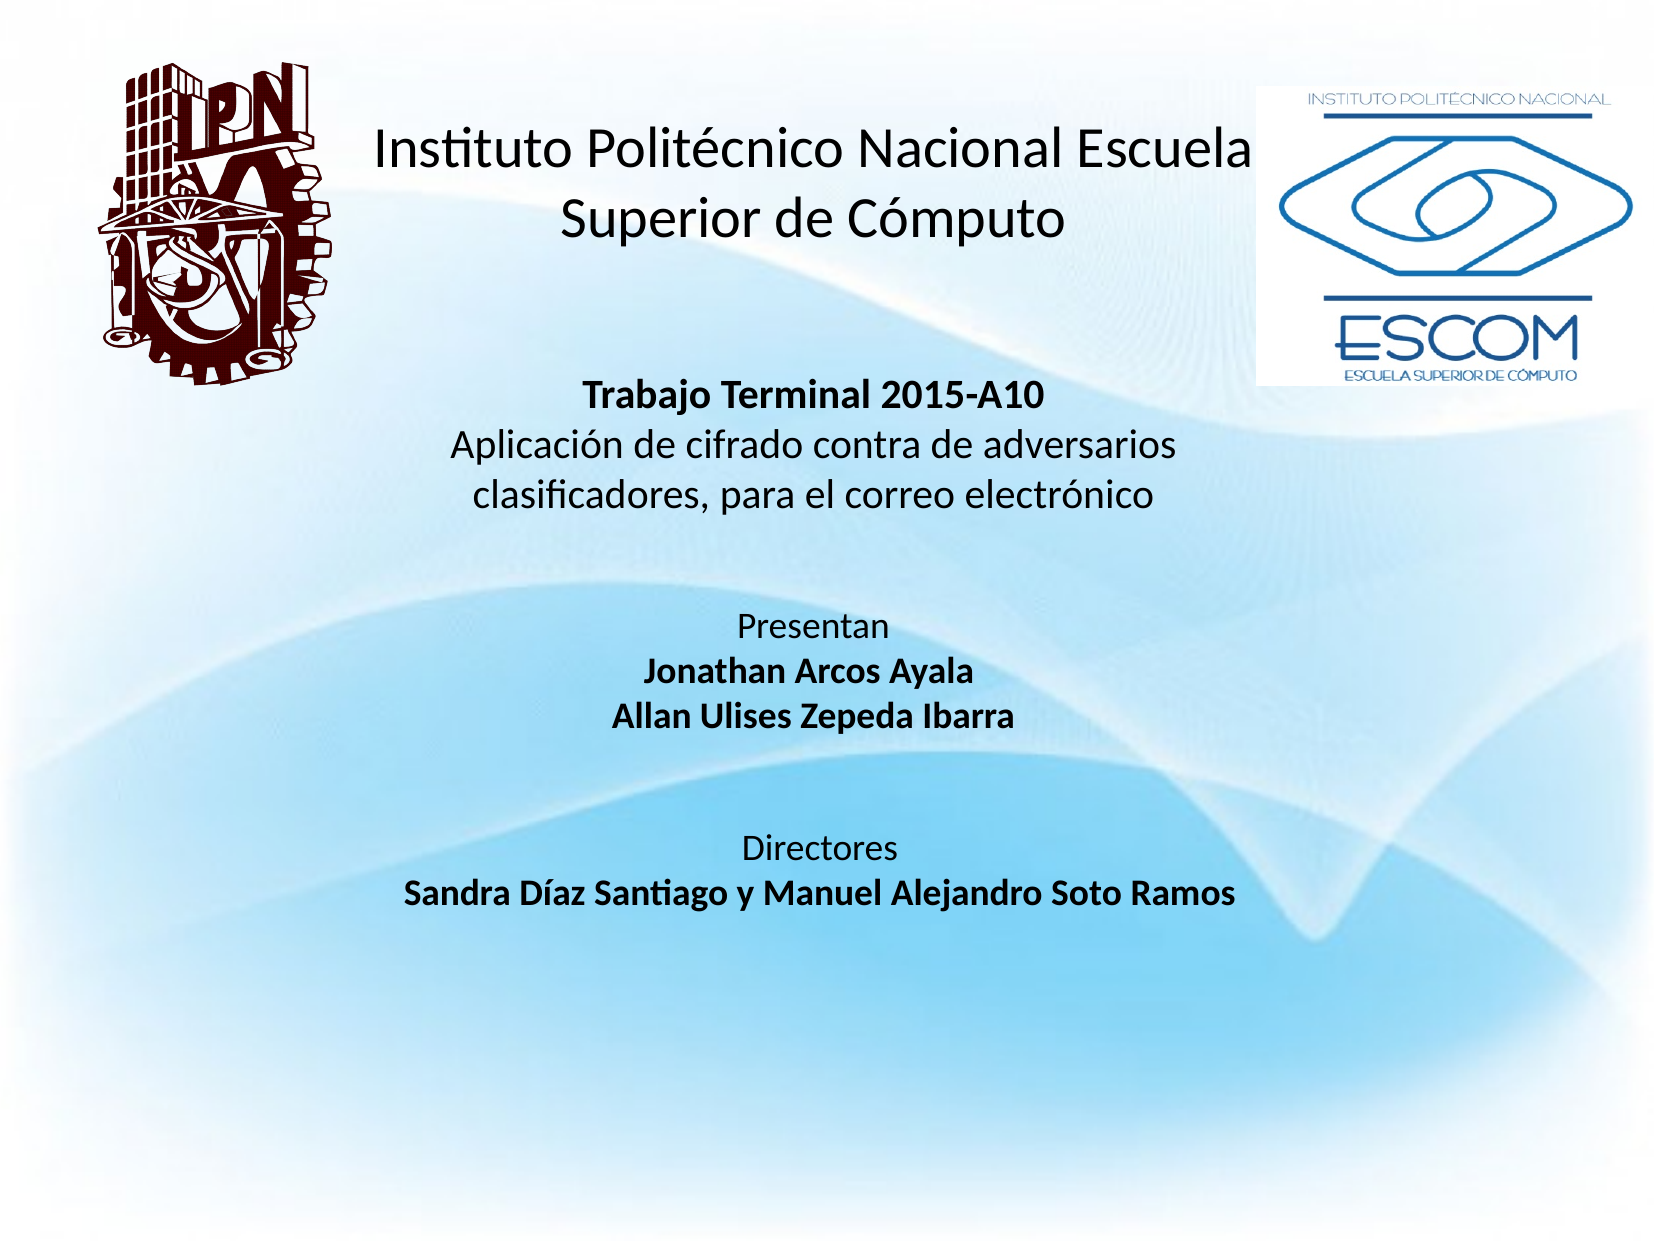

Instituto Politécnico Nacional Escuela Superior de Cómputo
Trabajo Terminal 2015-A10
Aplicación de cifrado contra de adversarios clasificadores, para el correo electrónico
Presentan
Jonathan Arcos Ayala
Allan Ulises Zepeda Ibarra
Directores
Sandra Díaz Santiago y Manuel Alejandro Soto Ramos